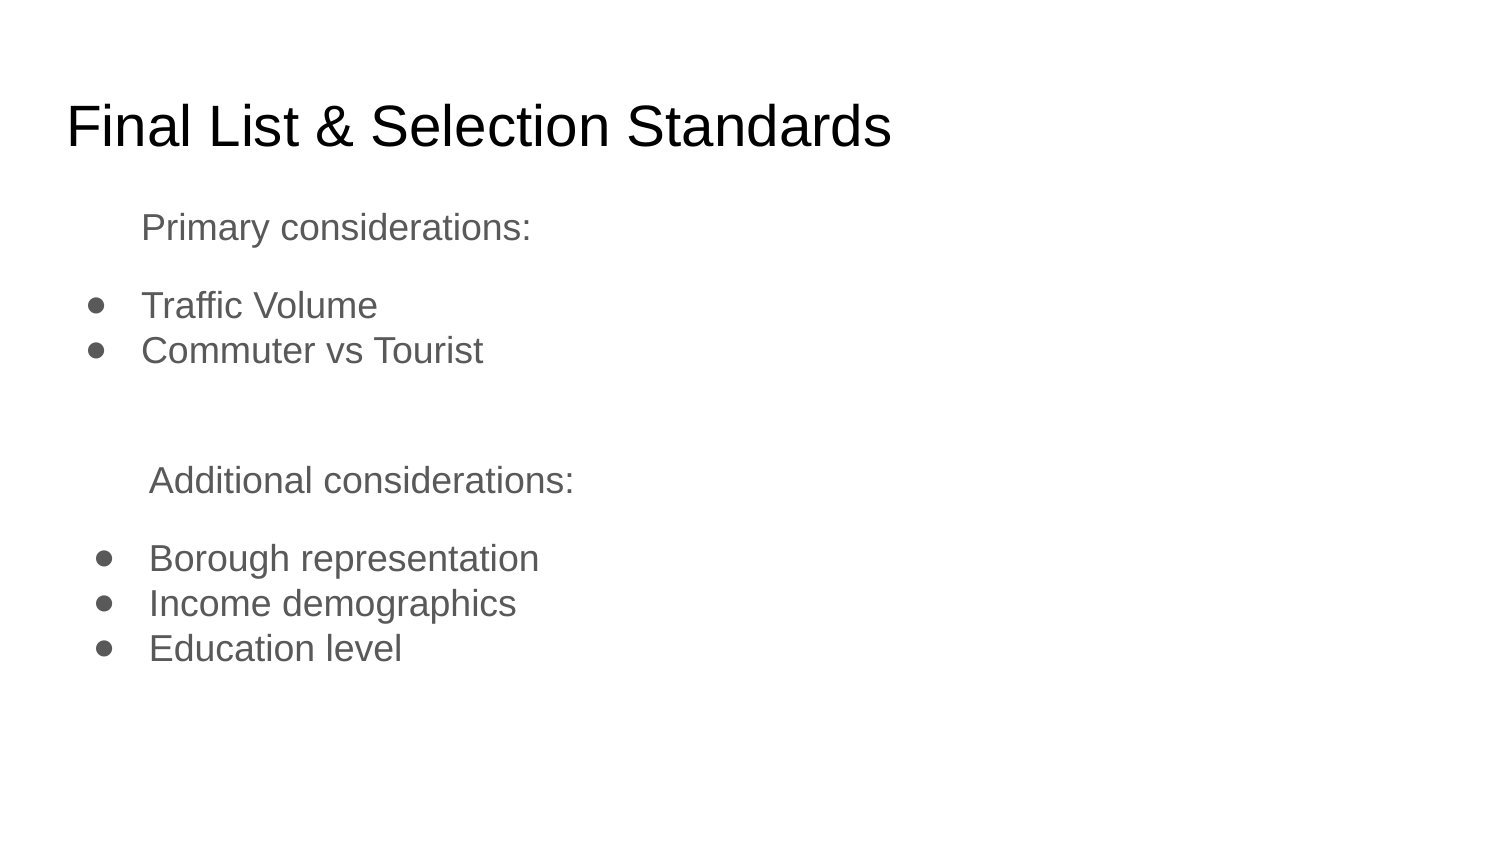

# Final List & Selection Standards
Primary considerations:
Traffic Volume
Commuter vs Tourist
Additional considerations:
Borough representation
Income demographics
Education level